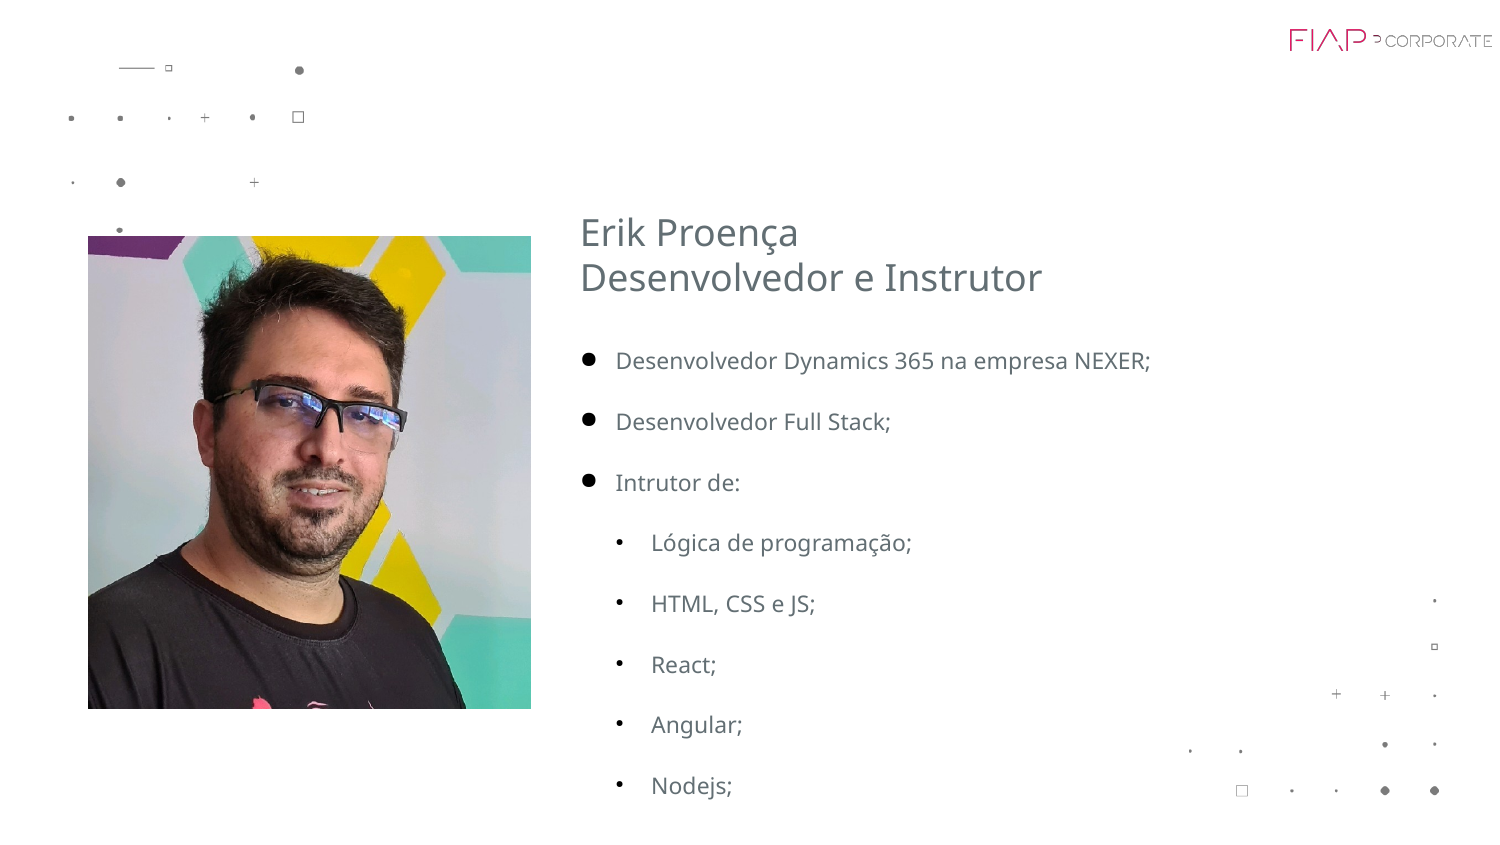

Erik Proença
Desenvolvedor e Instrutor
Desenvolvedor Dynamics 365 na empresa NEXER;
Desenvolvedor Full Stack;
Intrutor de:
Lógica de programação;
HTML, CSS e JS;
React;
Angular;
Nodejs;
FOTO